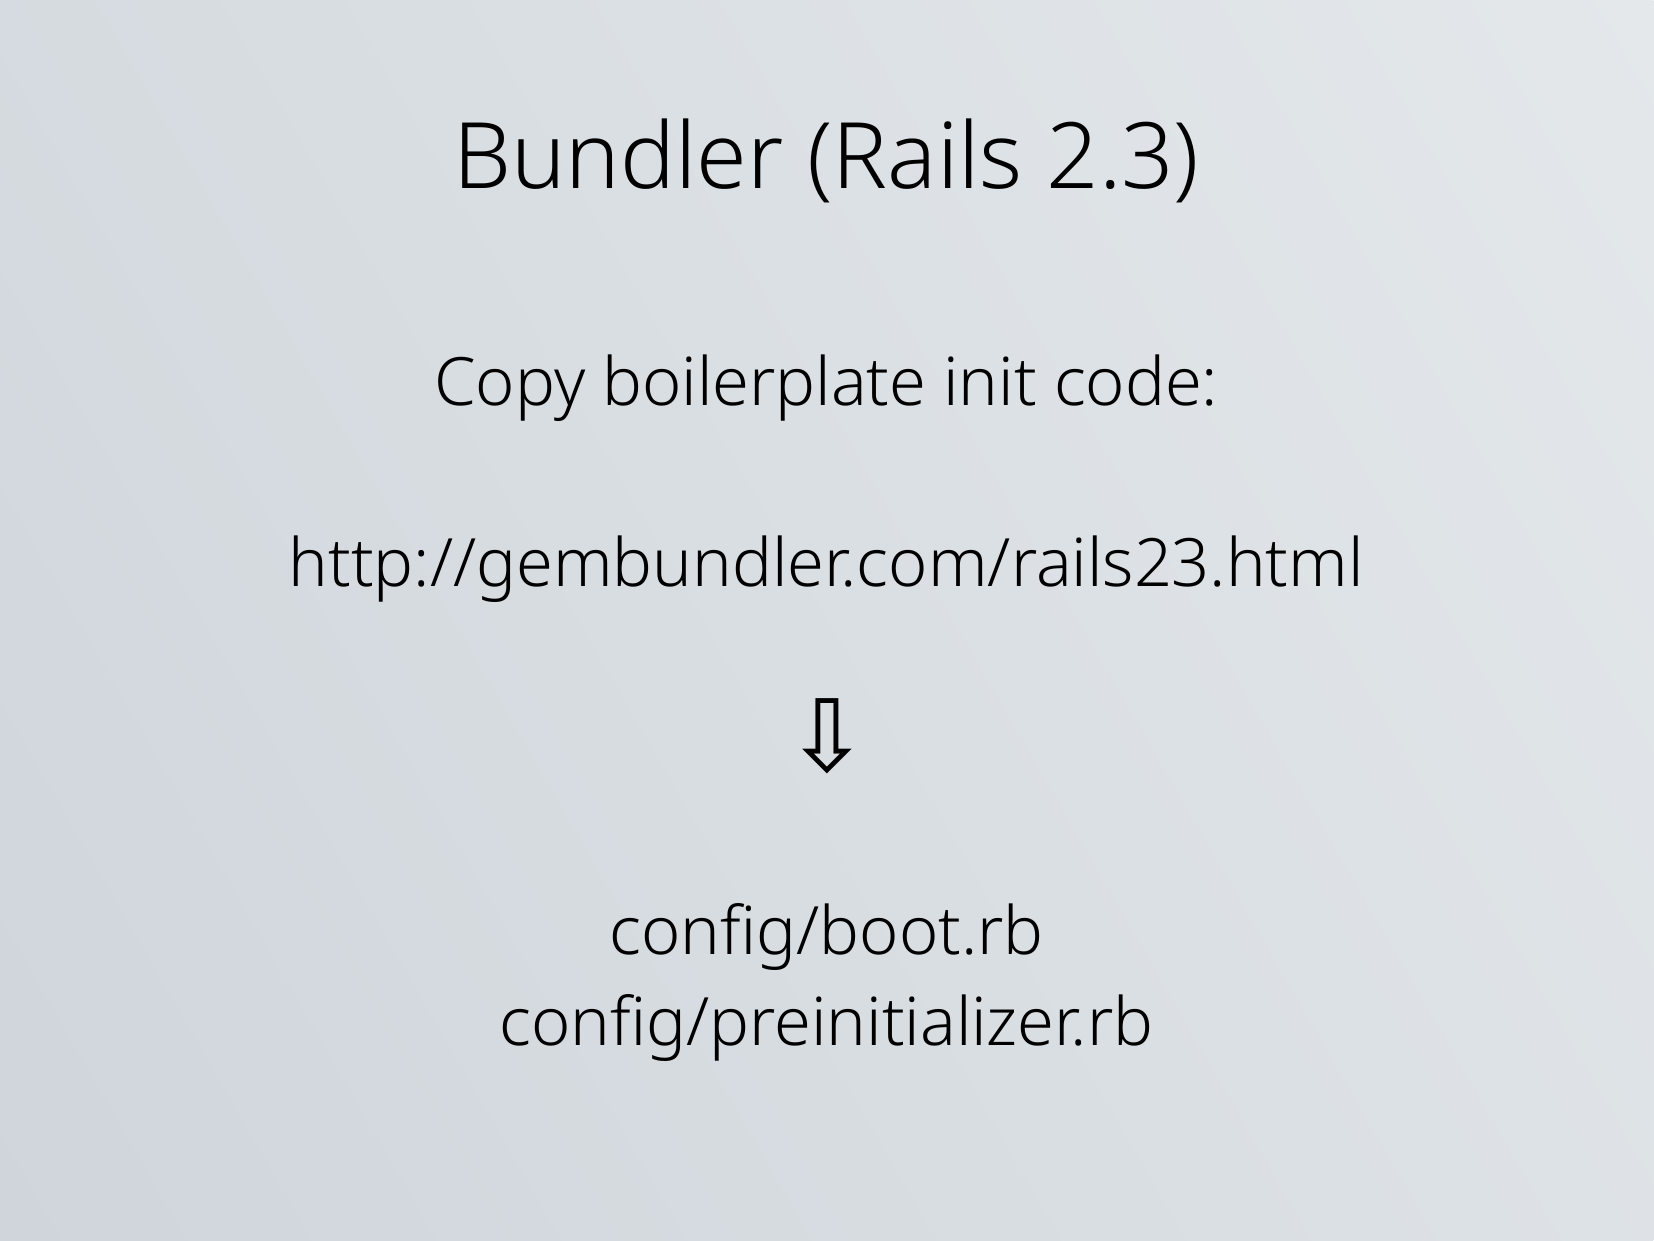

# Bundler (Rails 2.3)
Copy boilerplate init code:
http://gembundler.com/rails23.html
⇩
config/boot.rb
config/preinitializer.rb